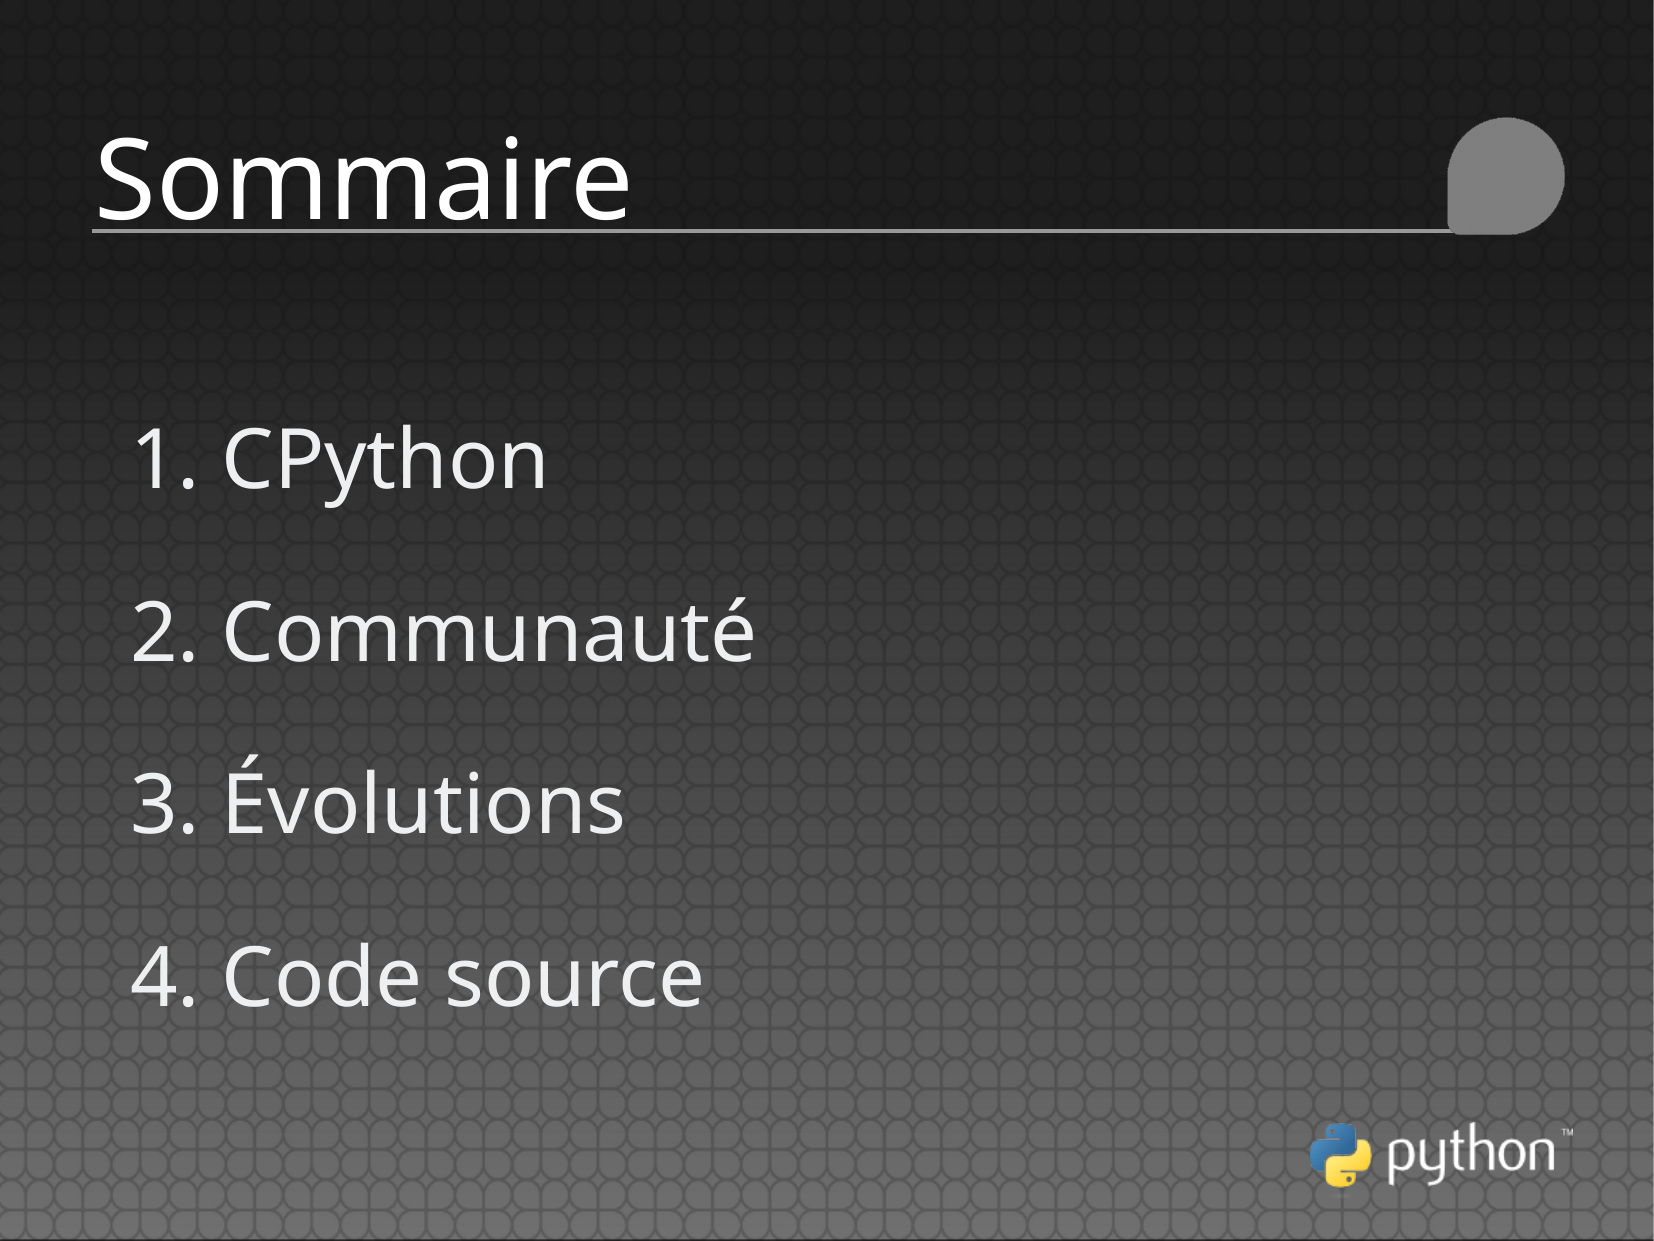

# Sommaire
 CPython
 Communauté
 Évolutions
 Code source